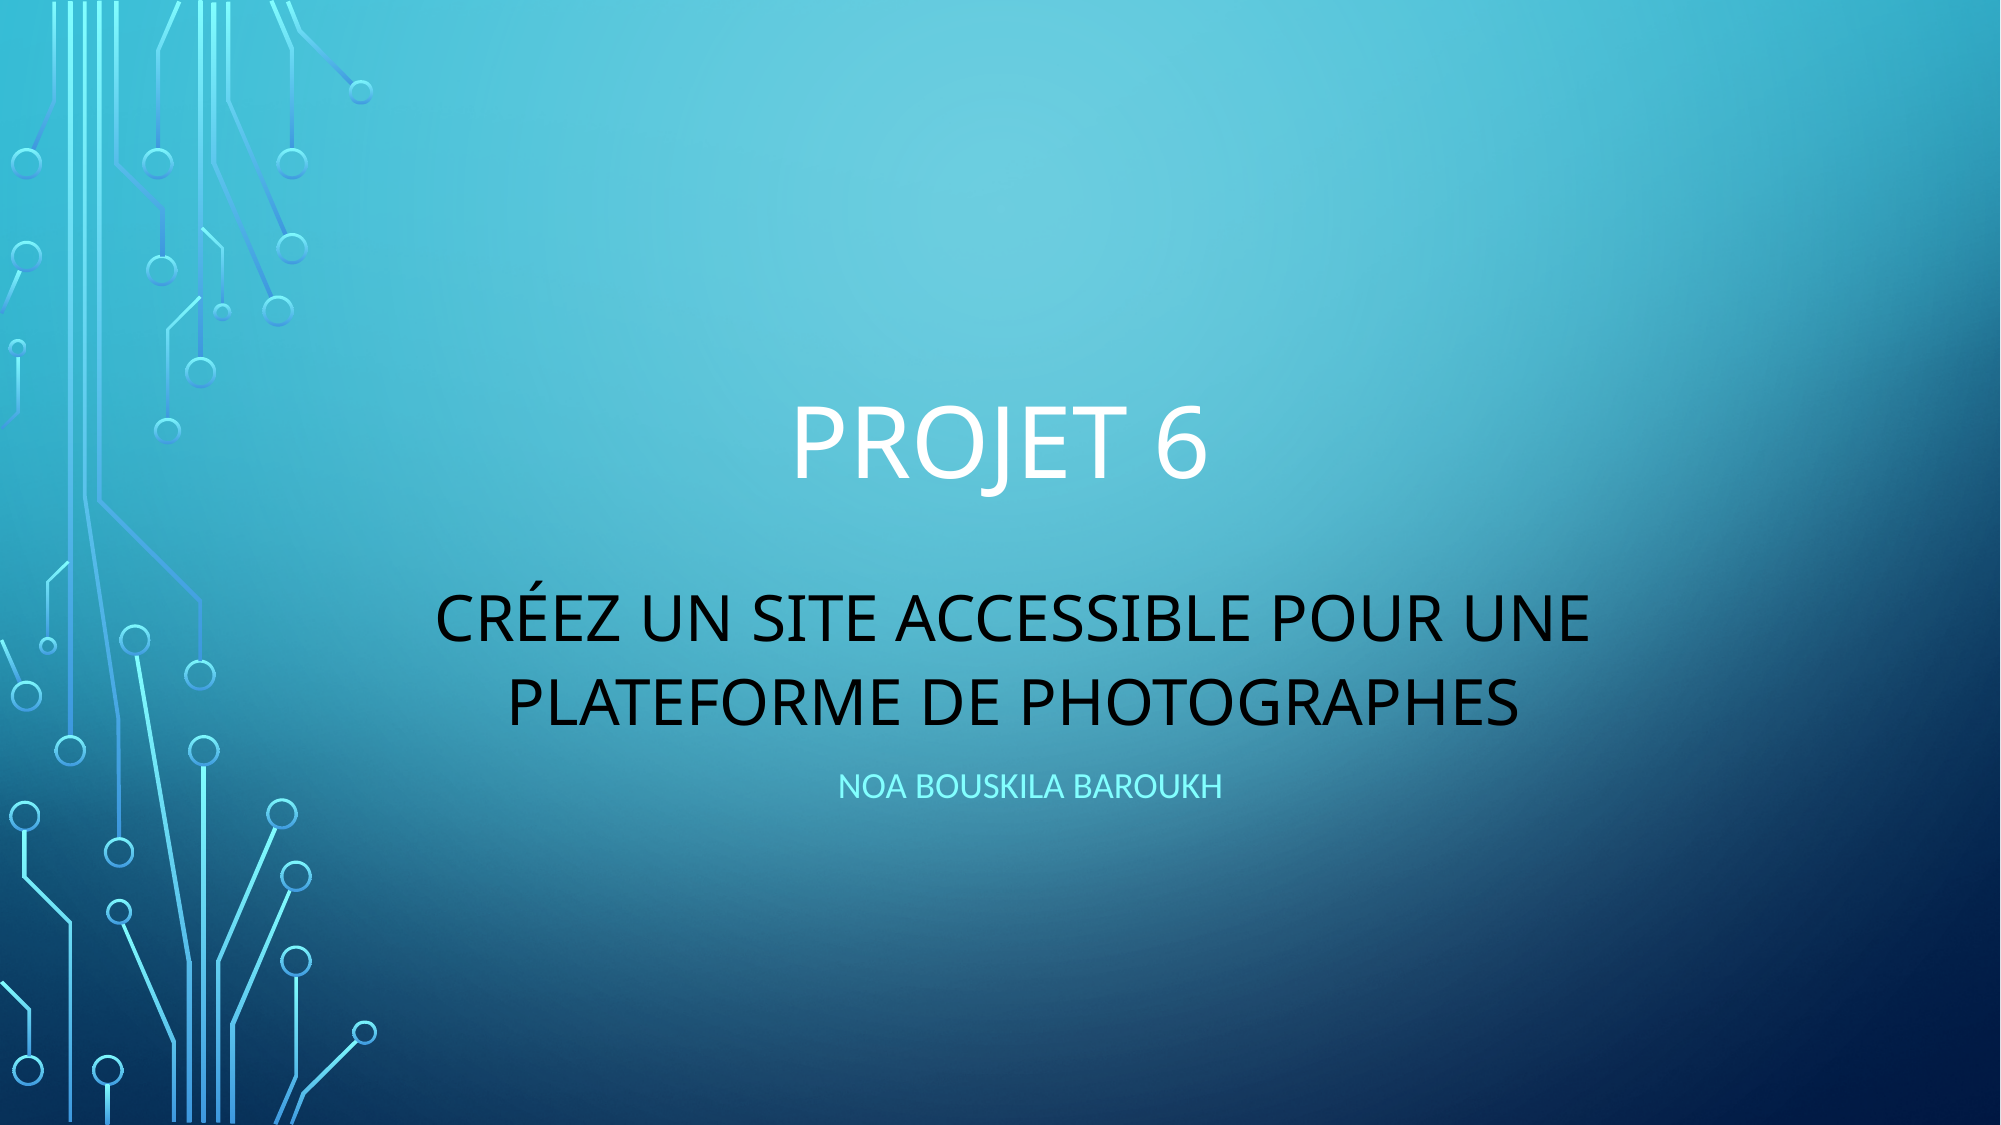

# PROJET 6
Créez un site accessible pour une plateforme de photographes
 NOA BOUSKILA BAROUKH